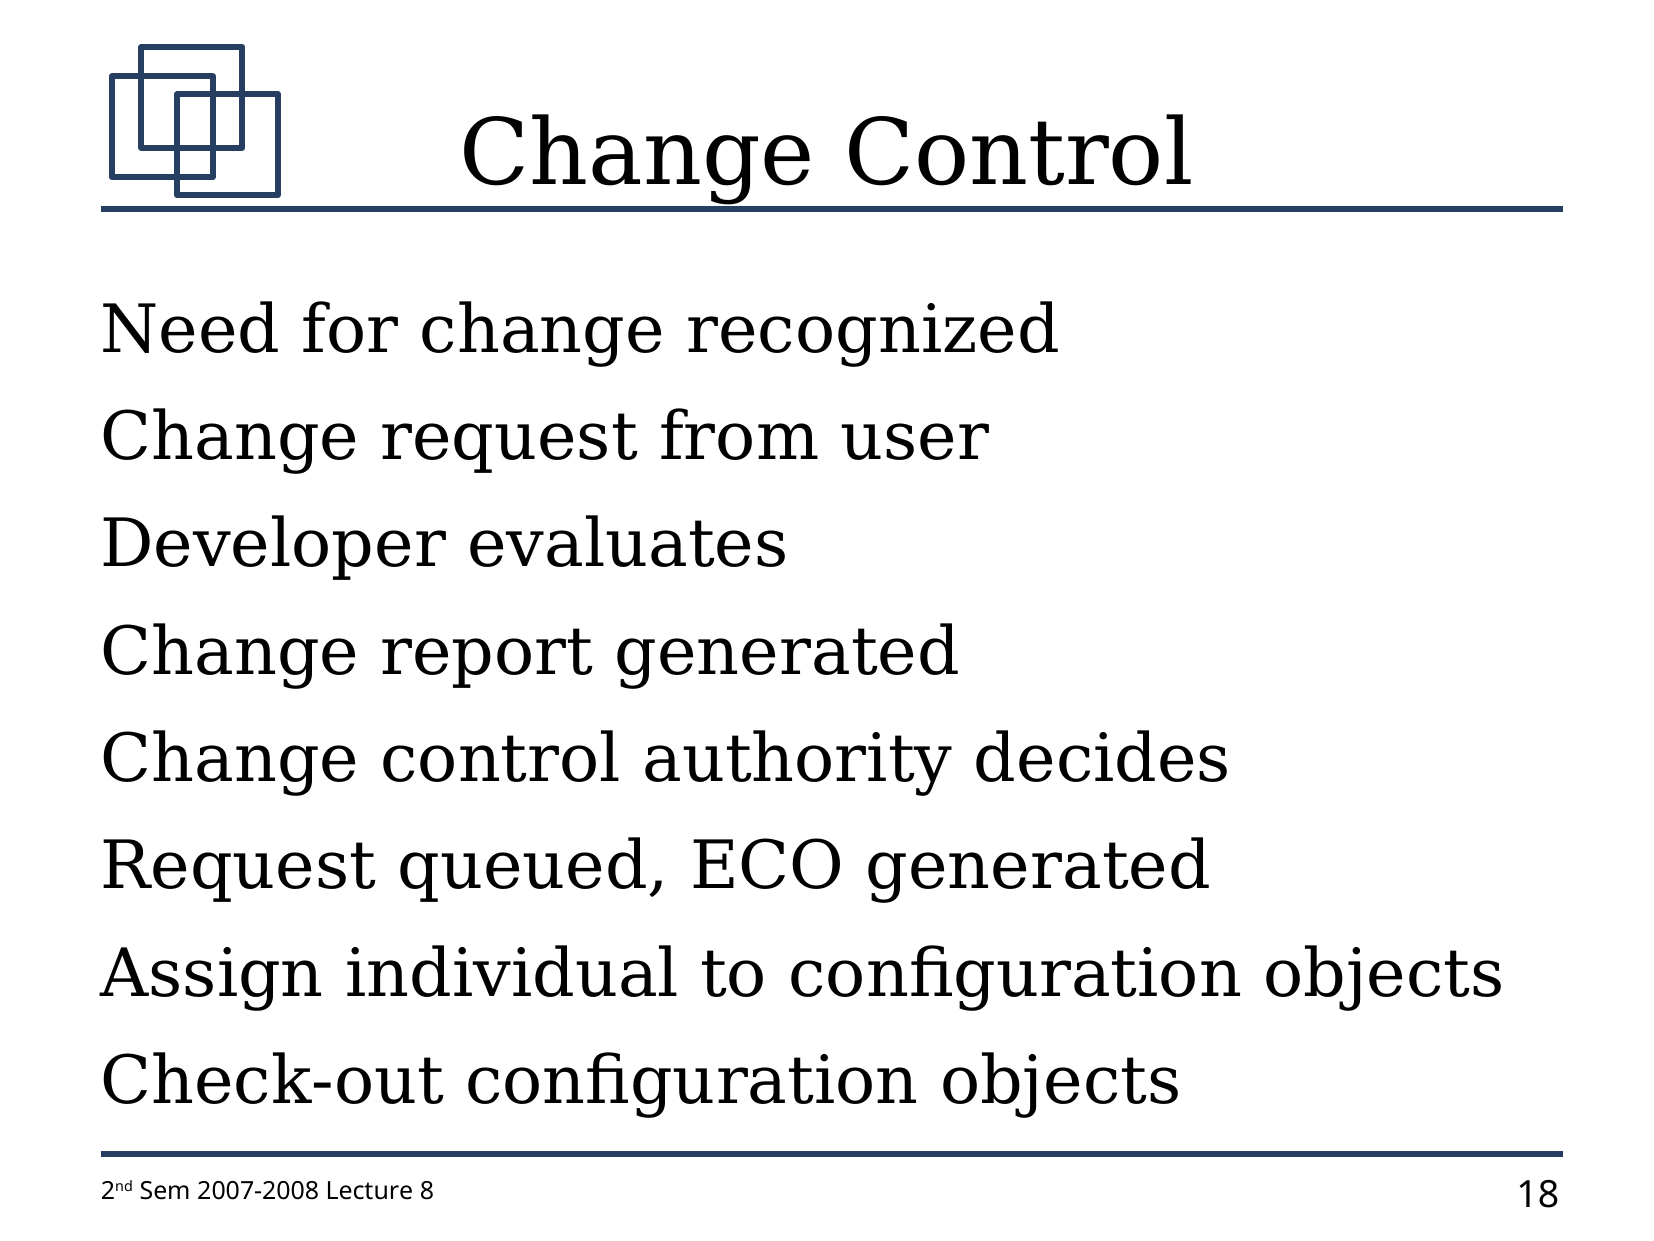

# Change Control
Need for change recognized
Change request from user
Developer evaluates
Change report generated
Change control authority decides
Request queued, ECO generated
Assign individual to configuration objects
Check-out configuration objects